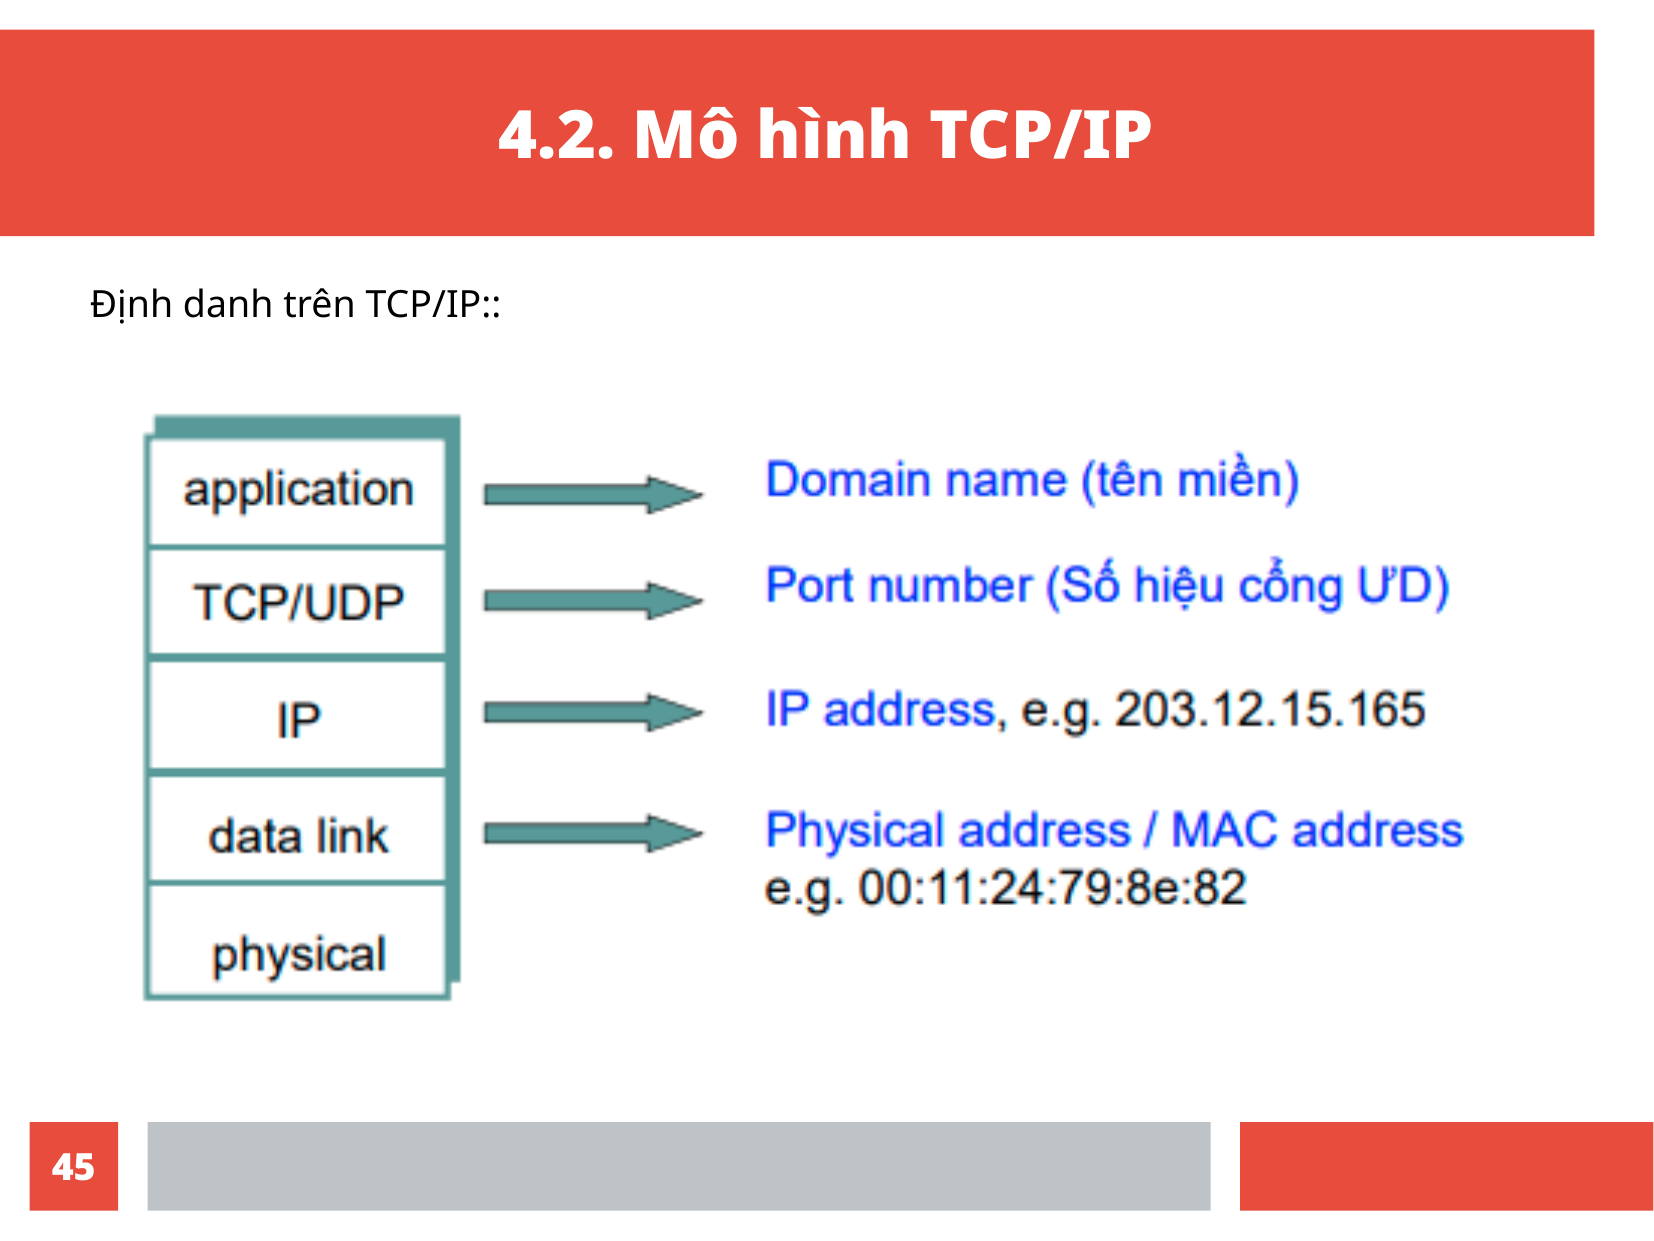

# 4.2. Mô hình TCP/IP
Định danh trên TCP/IP::
45